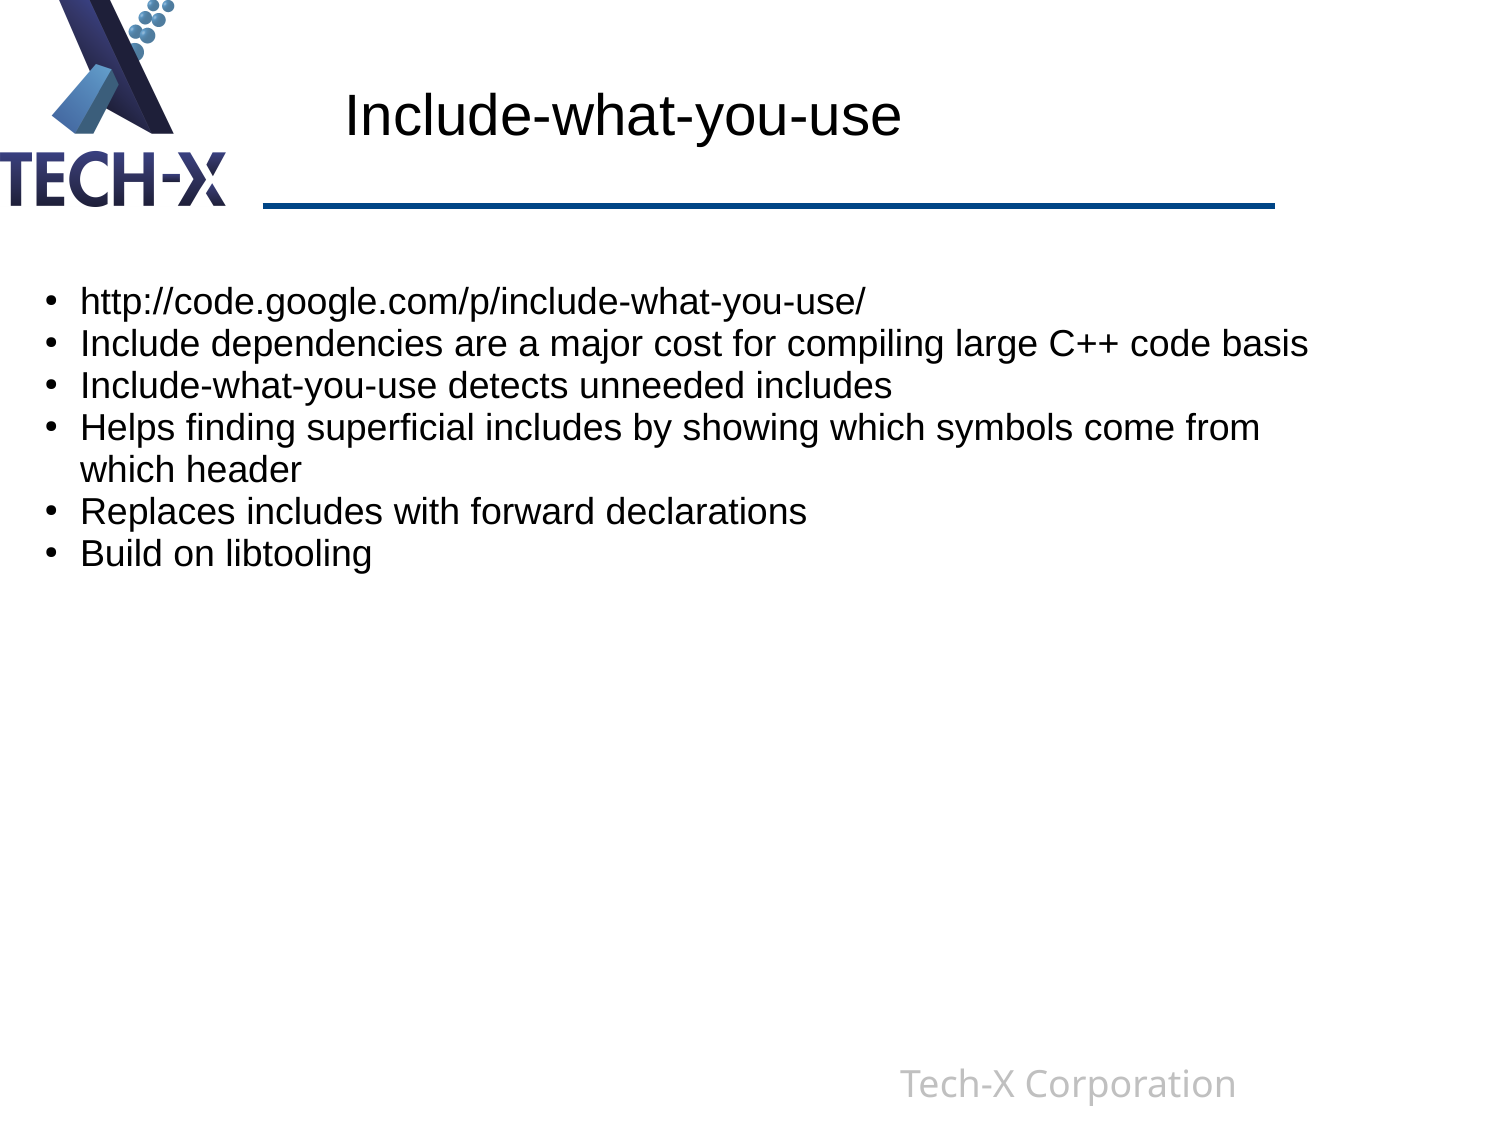

Include-what-you-use
http://code.google.com/p/include-what-you-use/
Include dependencies are a major cost for compiling large C++ code basis
Include-what-you-use detects unneeded includes
Helps finding superficial includes by showing which symbols come from which header
Replaces includes with forward declarations
Build on libtooling